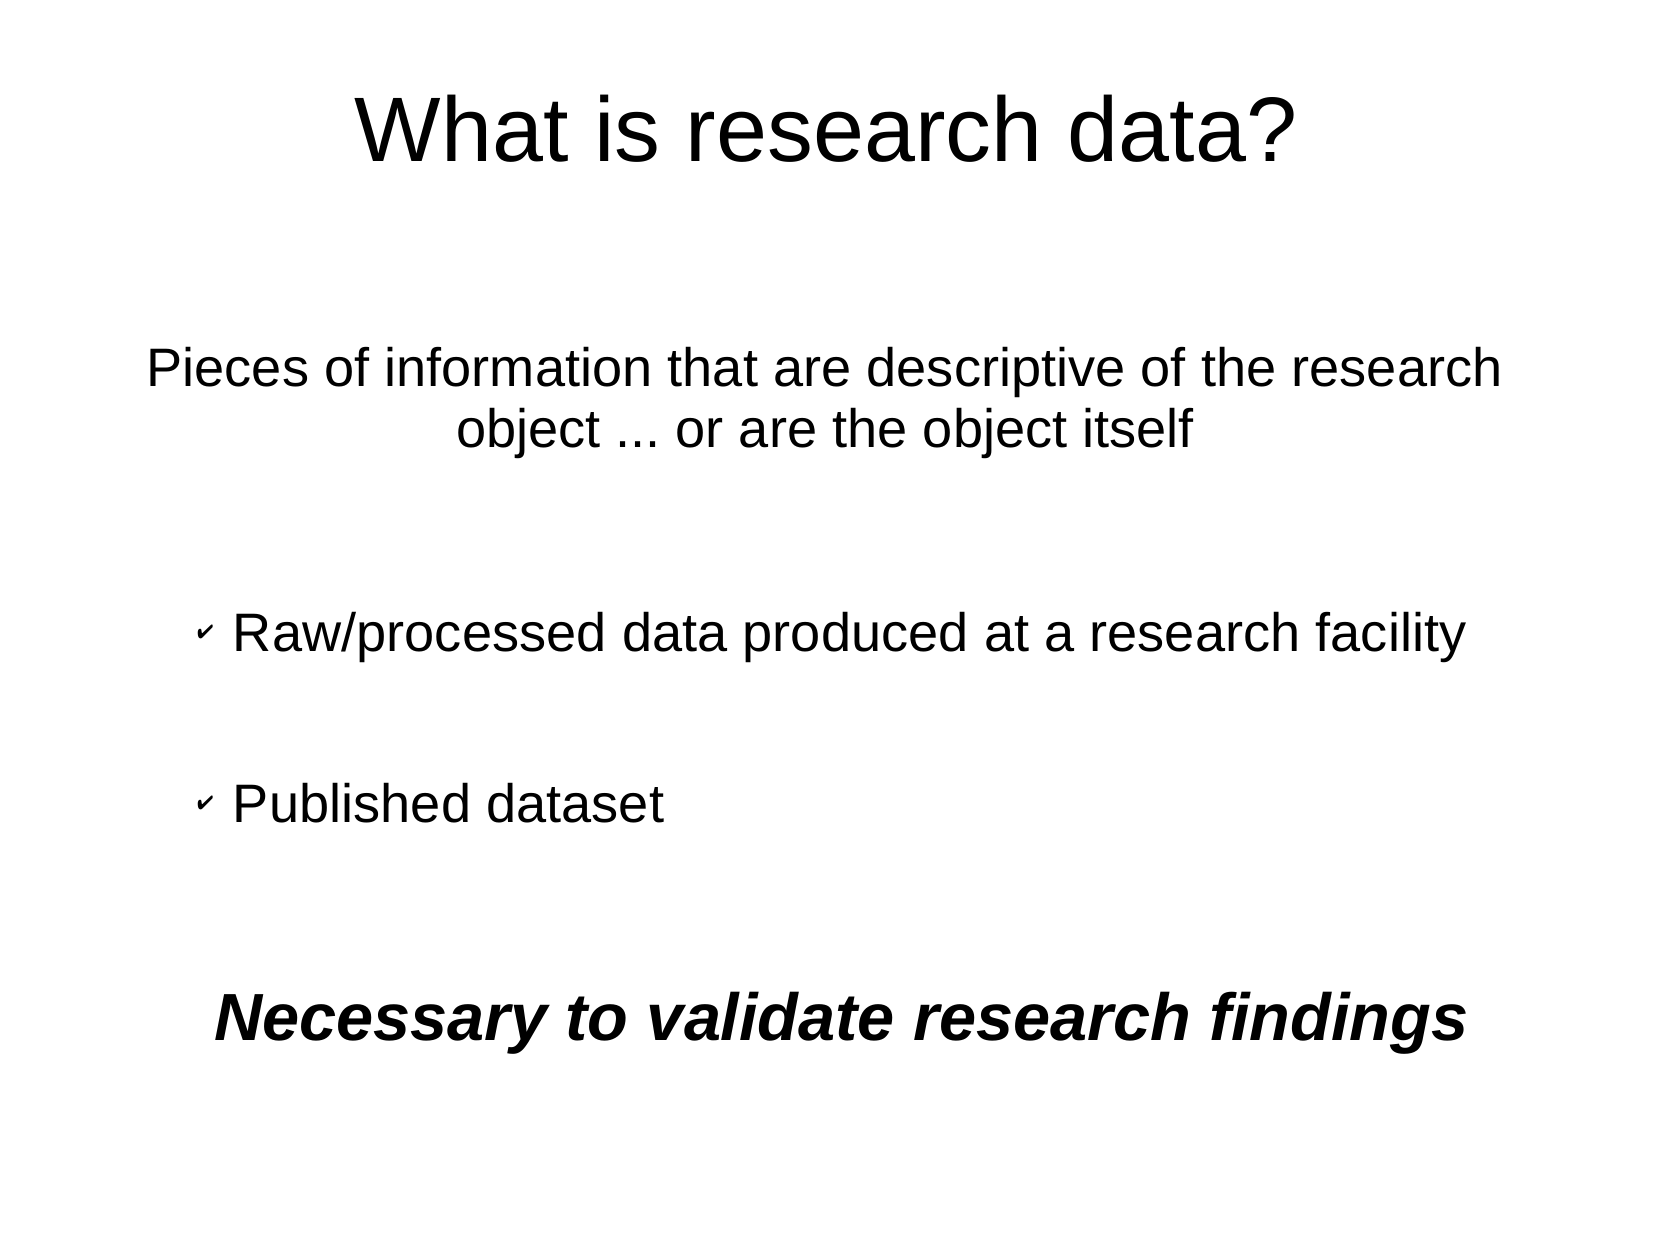

# What is research data?
Pieces of information that are descriptive of the research object ... or are the object itself
Raw/processed data produced at a research facility
Published dataset
Necessary to validate research findings